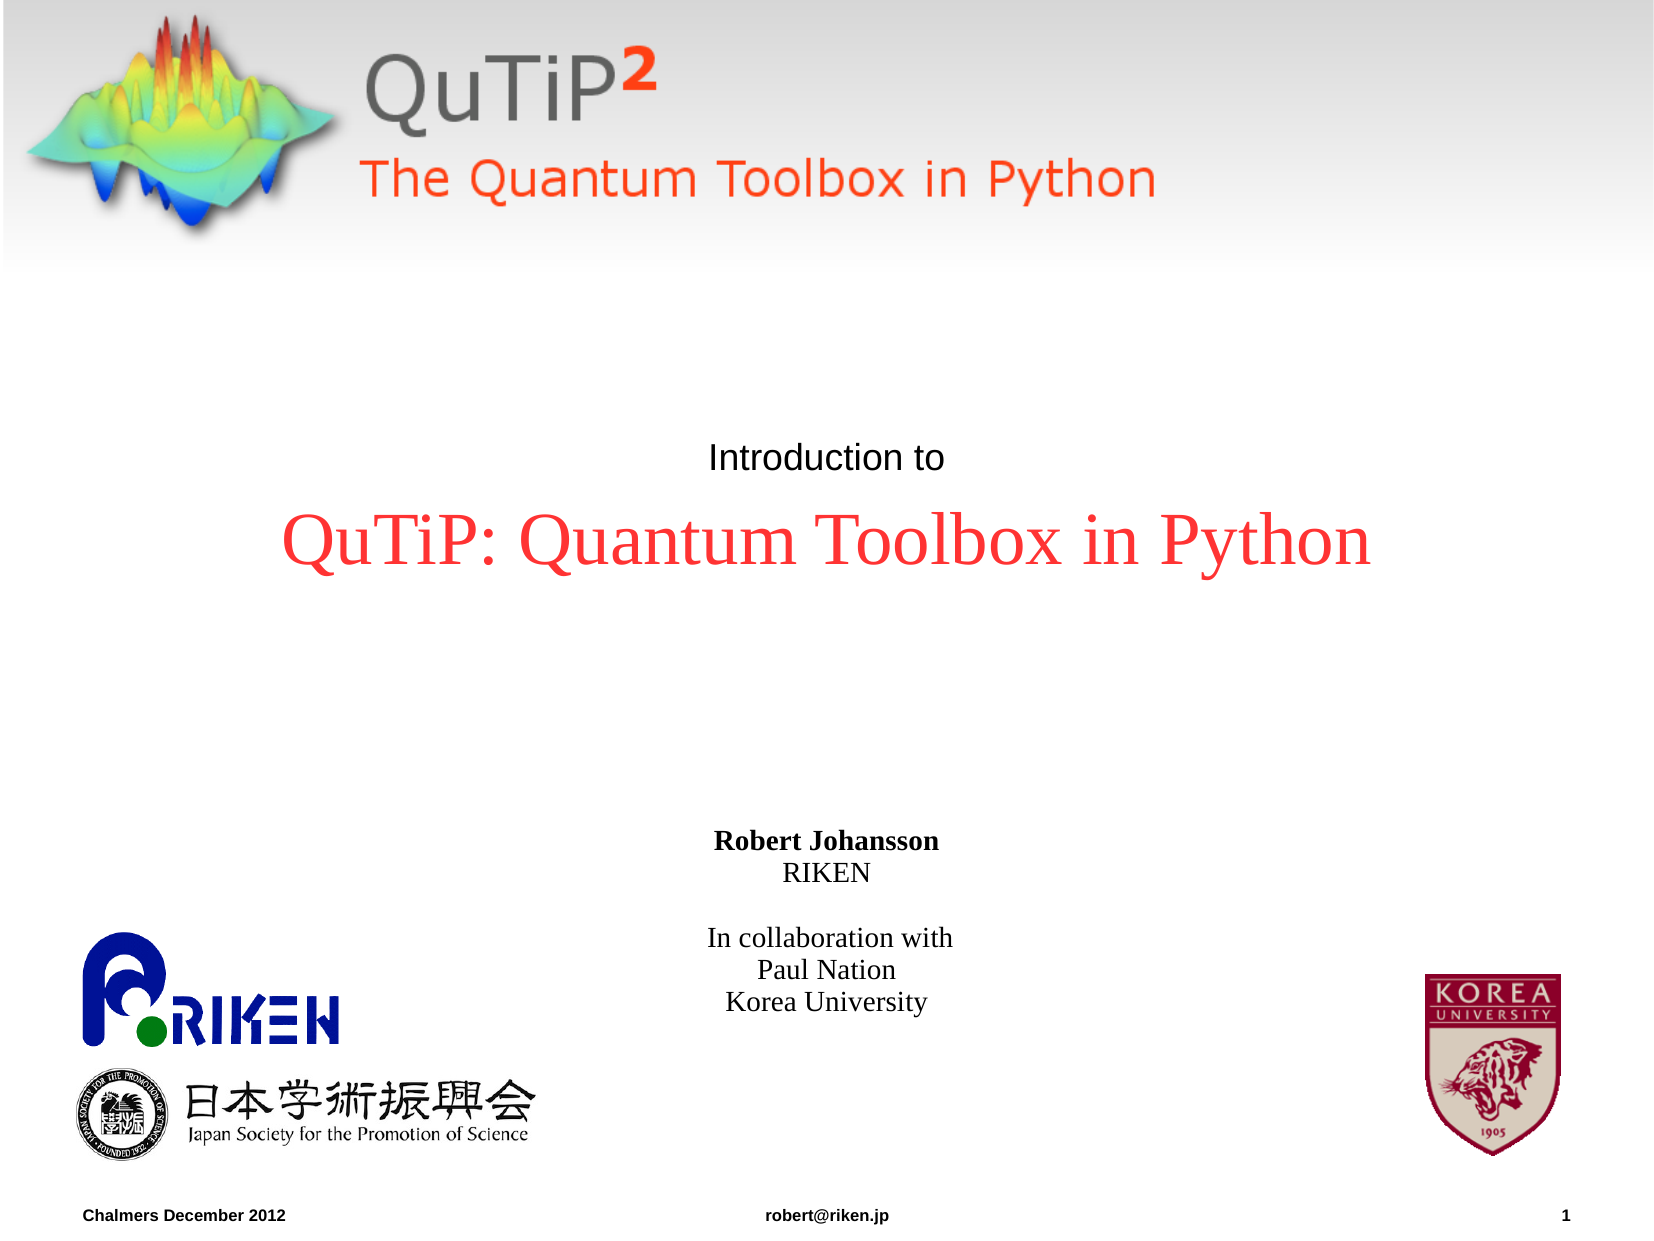

# Introduction to QuTiP: Quantum Toolbox in Python
Robert Johansson
RIKEN
 In collaboration with
Paul Nation
Korea University
1